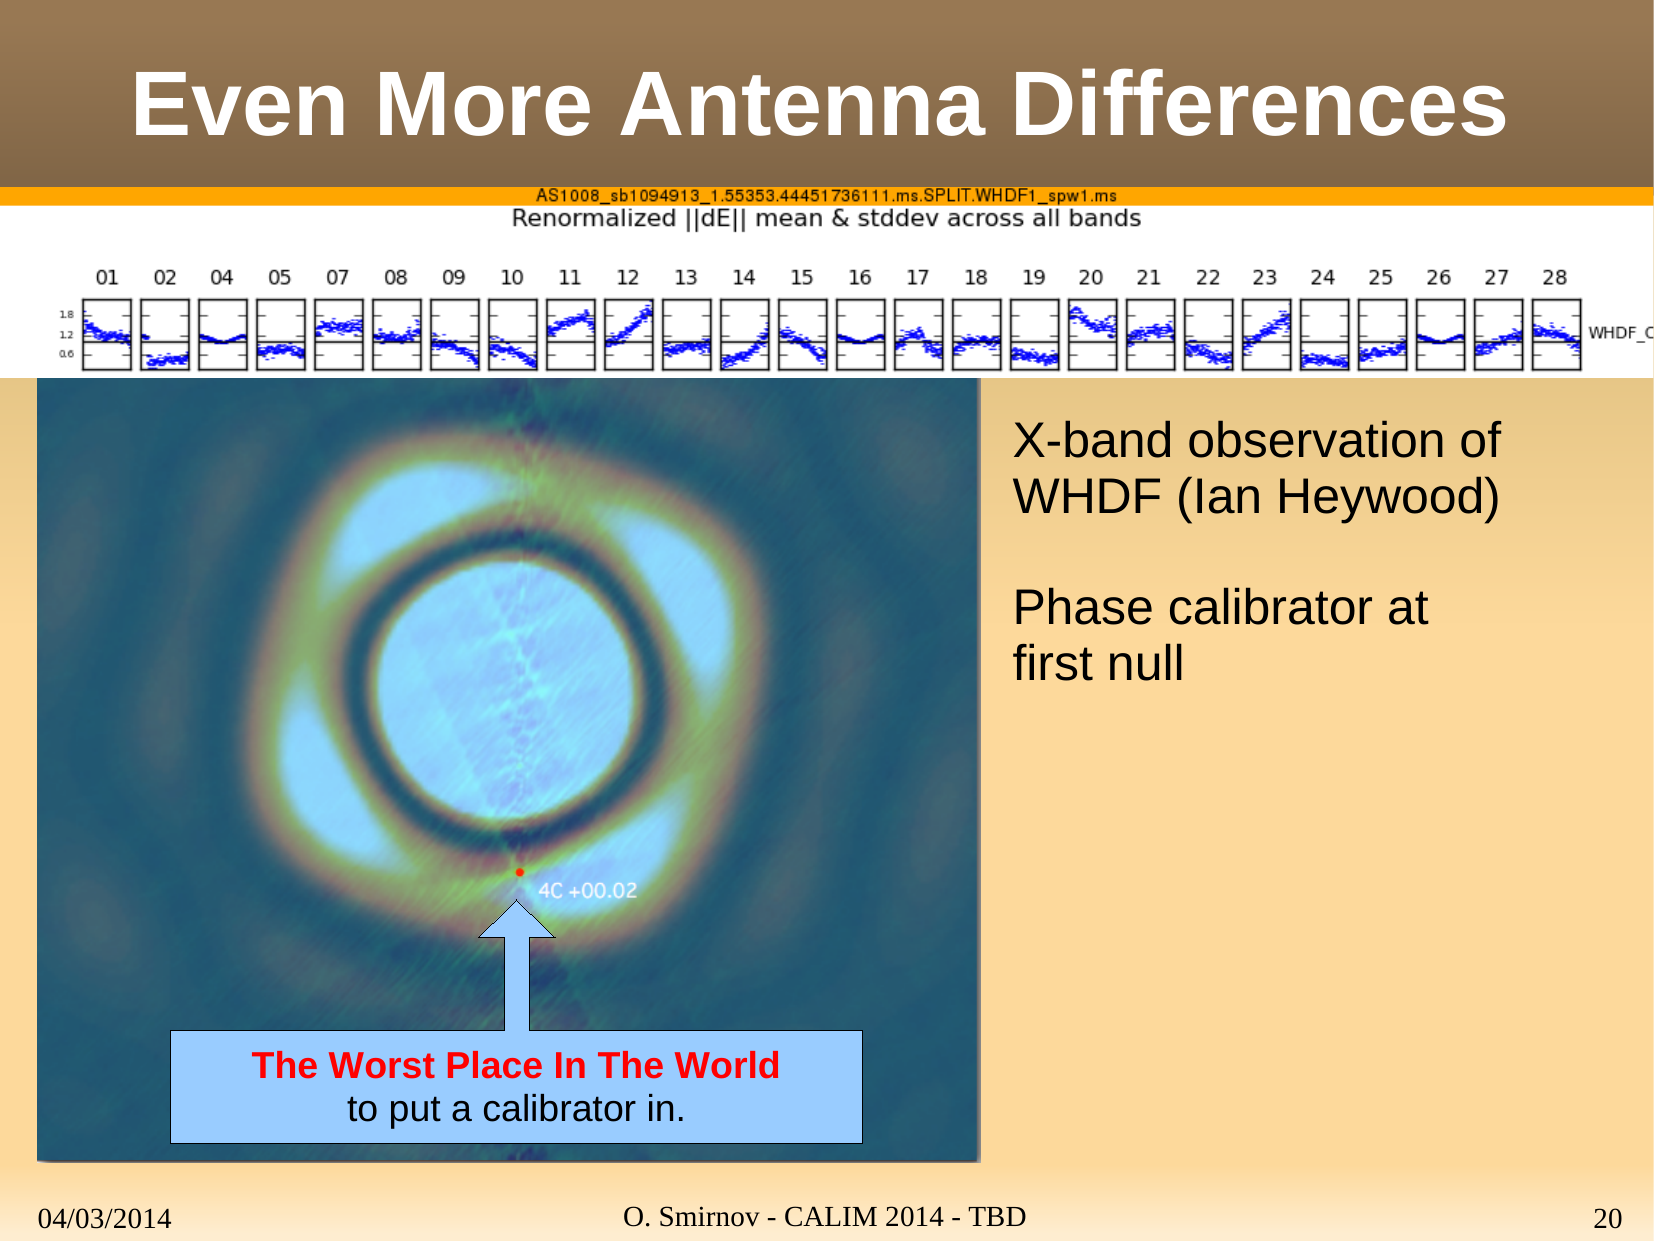

# Even More Antenna Differences
X-band observation of
WHDF (Ian Heywood)
Phase calibrator at
first null
This is your science
(good luck!)
This is your
phase calibrator
The Worst Place In The World
to put a calibrator in.
O. Smirnov - CALIM 2014 - TBD
04/03/2014
20